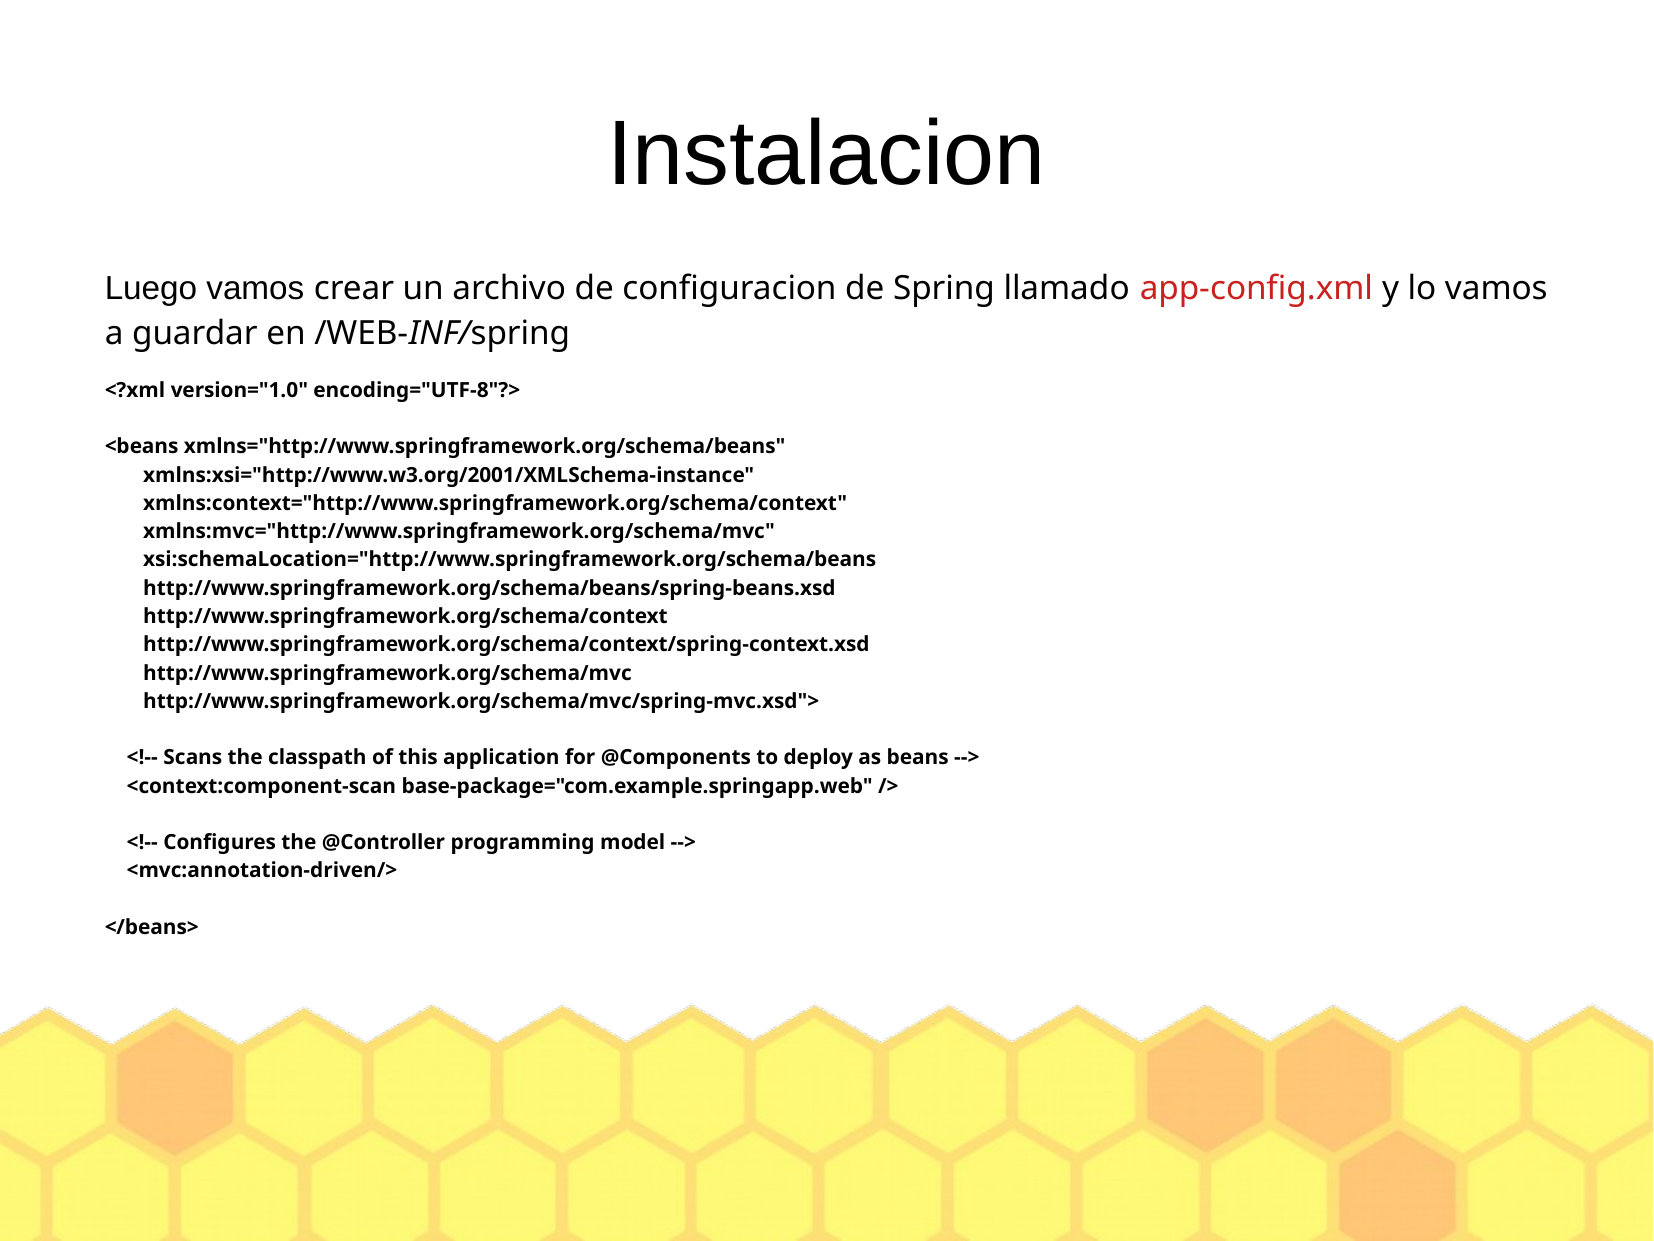

# Instalacion
Luego vamos crear un archivo de configuracion de Spring llamado app-config.xml y lo vamos a guardar en /WEB-INF/spring
<?xml version="1.0" encoding="UTF-8"?>
<beans xmlns="http://www.springframework.org/schema/beans"
 xmlns:xsi="http://www.w3.org/2001/XMLSchema-instance"
 xmlns:context="http://www.springframework.org/schema/context"
 xmlns:mvc="http://www.springframework.org/schema/mvc"
 xsi:schemaLocation="http://www.springframework.org/schema/beans
 http://www.springframework.org/schema/beans/spring-beans.xsd
 http://www.springframework.org/schema/context
 http://www.springframework.org/schema/context/spring-context.xsd
 http://www.springframework.org/schema/mvc
 http://www.springframework.org/schema/mvc/spring-mvc.xsd">
 <!-- Scans the classpath of this application for @Components to deploy as beans -->
 <context:component-scan base-package="com.example.springapp.web" />
 <!-- Configures the @Controller programming model -->
 <mvc:annotation-driven/>
</beans>